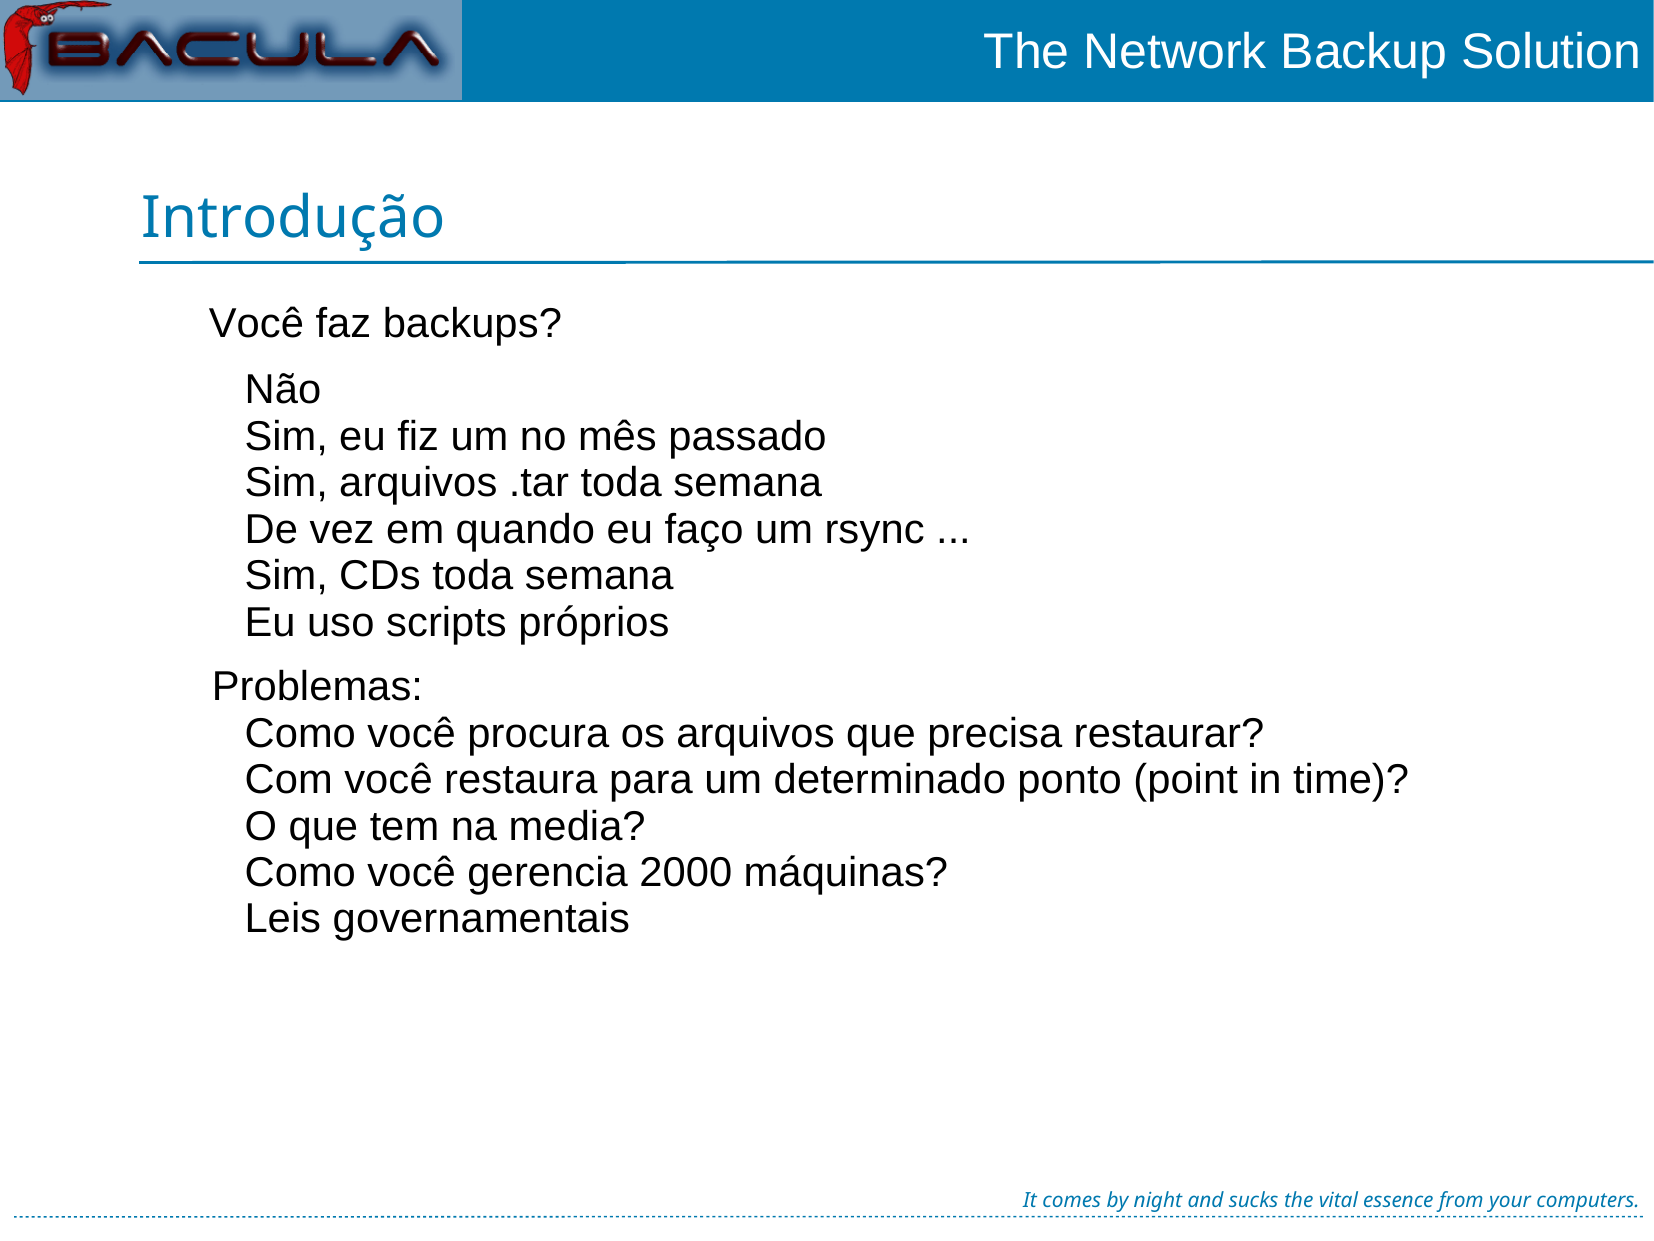

# Introdução
Você faz backups?
Não
Sim, eu fiz um no mês passado
Sim, arquivos .tar toda semana
De vez em quando eu faço um rsync ...
Sim, CDs toda semana
Eu uso scripts próprios
Problemas:
Como você procura os arquivos que precisa restaurar?
Com você restaura para um determinado ponto (point in time)?
O que tem na media?
Como você gerencia 2000 máquinas?
Leis governamentais